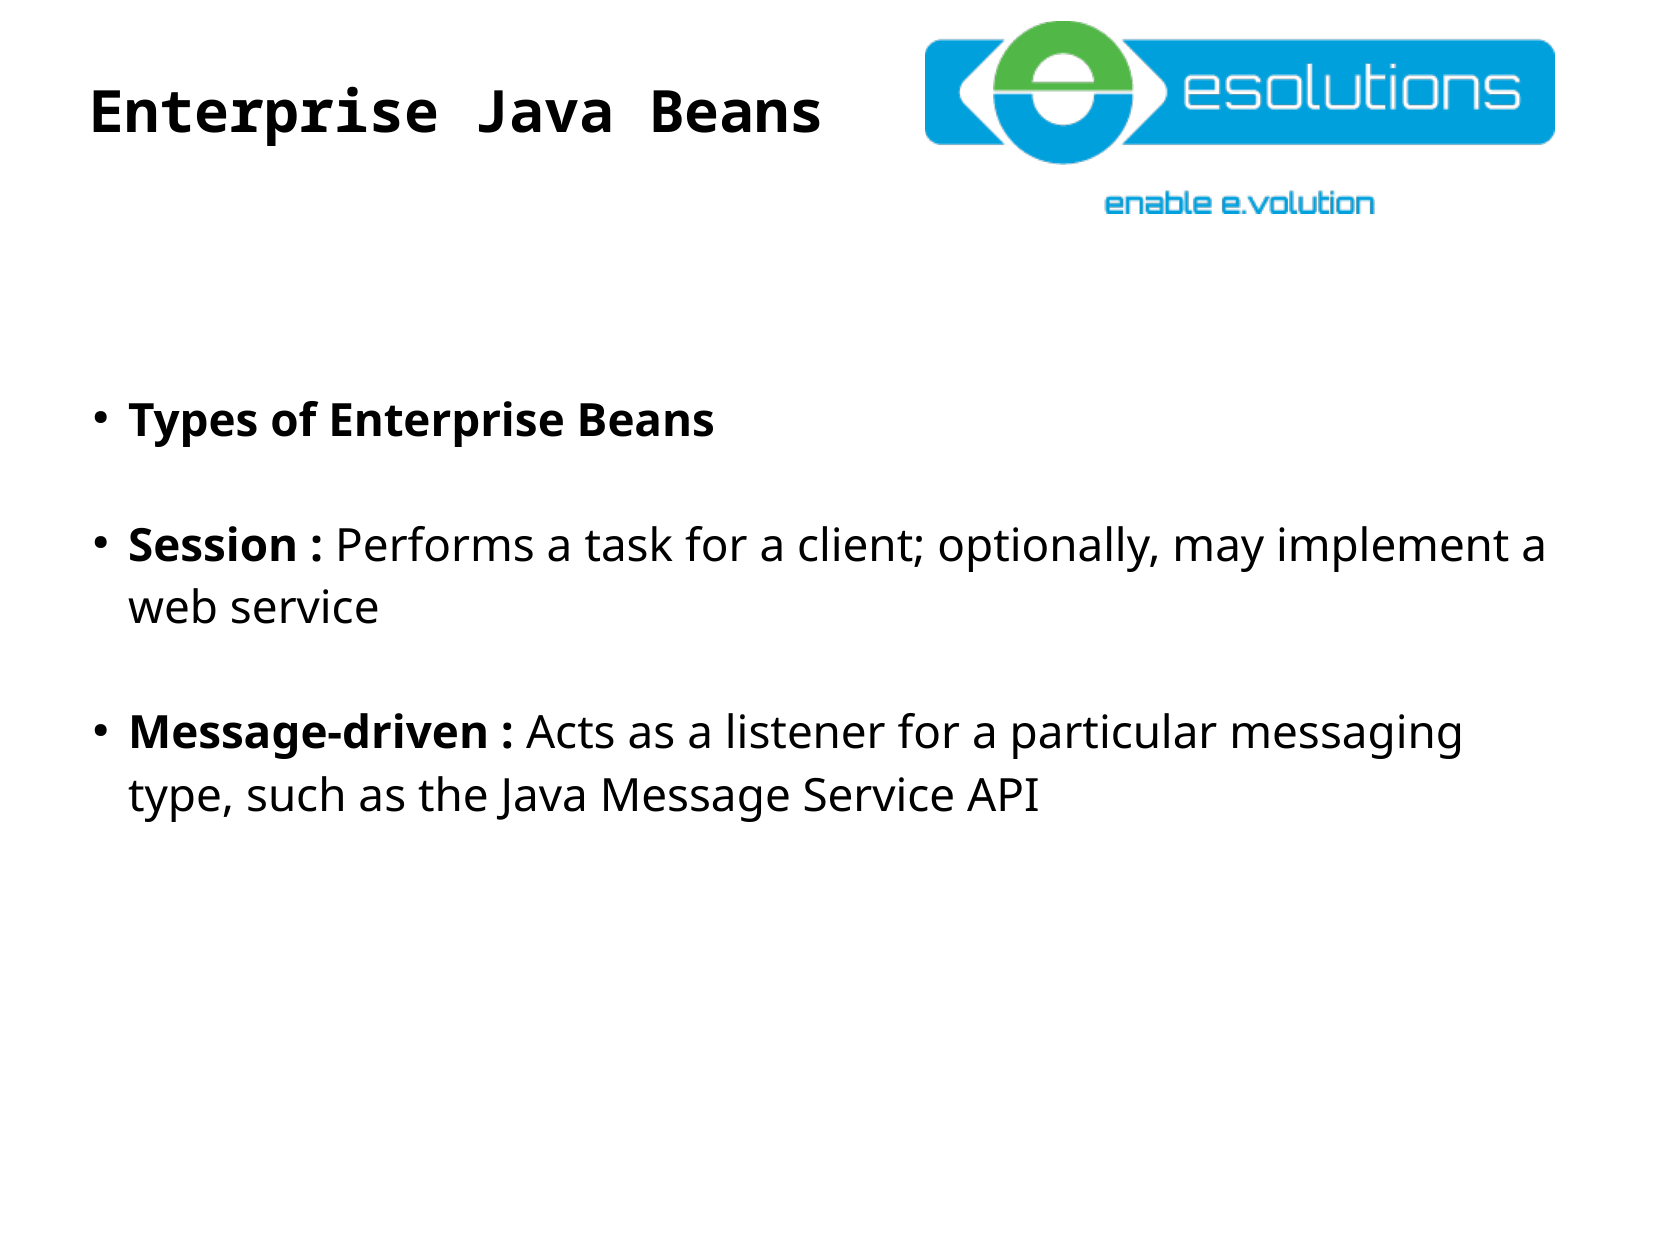

#
Enterprise Java Beans
Types of Enterprise Beans
Session : Performs a task for a client; optionally, may implement a web service
Message-driven : Acts as a listener for a particular messaging type, such as the Java Message Service API